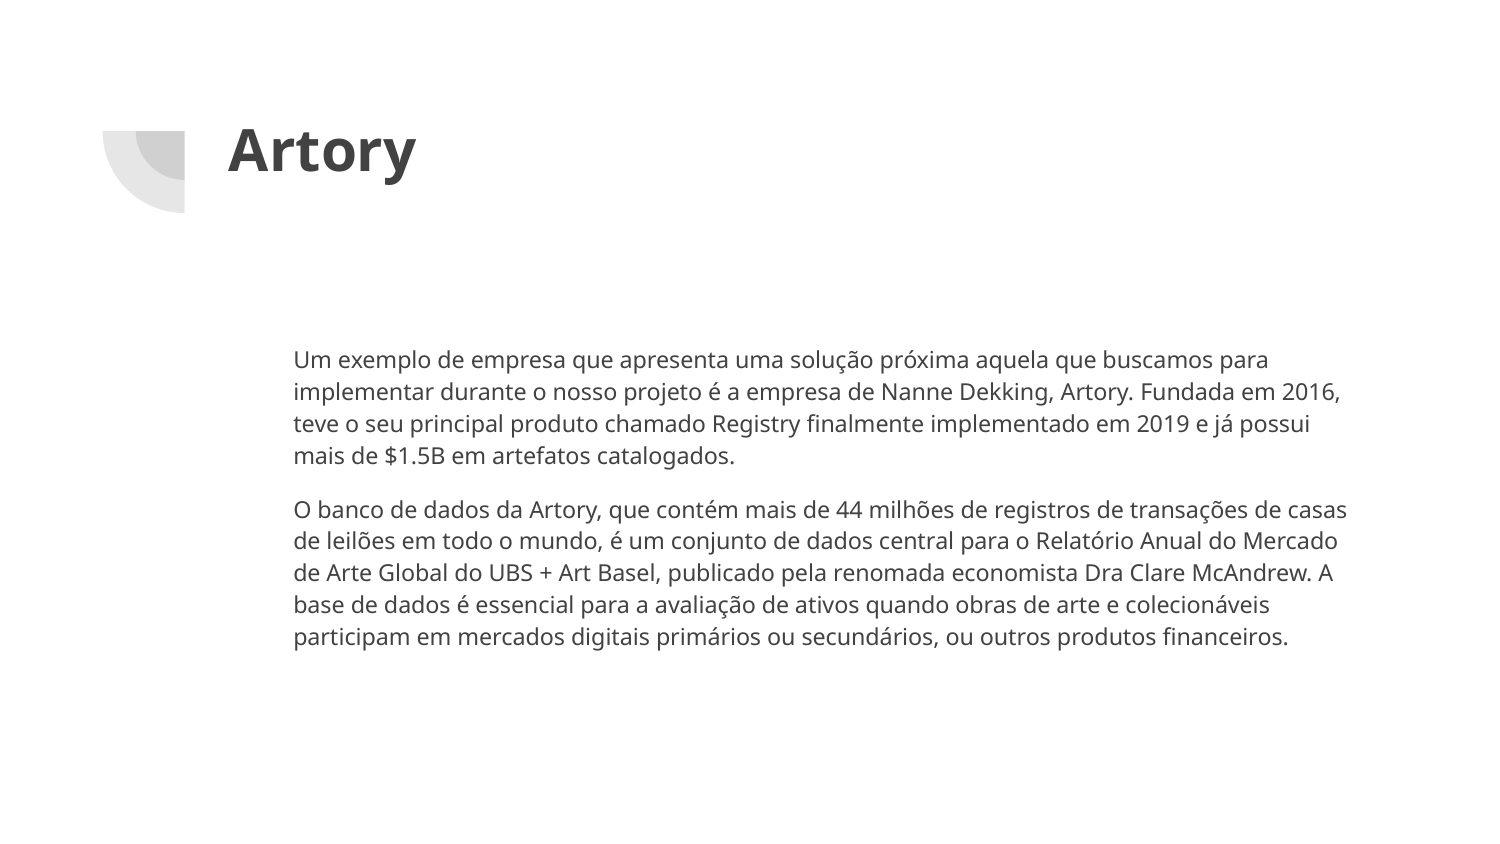

# Artory
Um exemplo de empresa que apresenta uma solução próxima aquela que buscamos para implementar durante o nosso projeto é a empresa de Nanne Dekking, Artory. Fundada em 2016, teve o seu principal produto chamado Registry finalmente implementado em 2019 e já possui mais de $1.5B em artefatos catalogados.
O banco de dados da Artory, que contém mais de 44 milhões de registros de transações de casas de leilões em todo o mundo, é um conjunto de dados central para o Relatório Anual do Mercado de Arte Global do UBS + Art Basel, publicado pela renomada economista Dra Clare McAndrew. A base de dados é essencial para a avaliação de ativos quando obras de arte e colecionáveis participam em mercados digitais primários ou secundários, ou outros produtos financeiros.